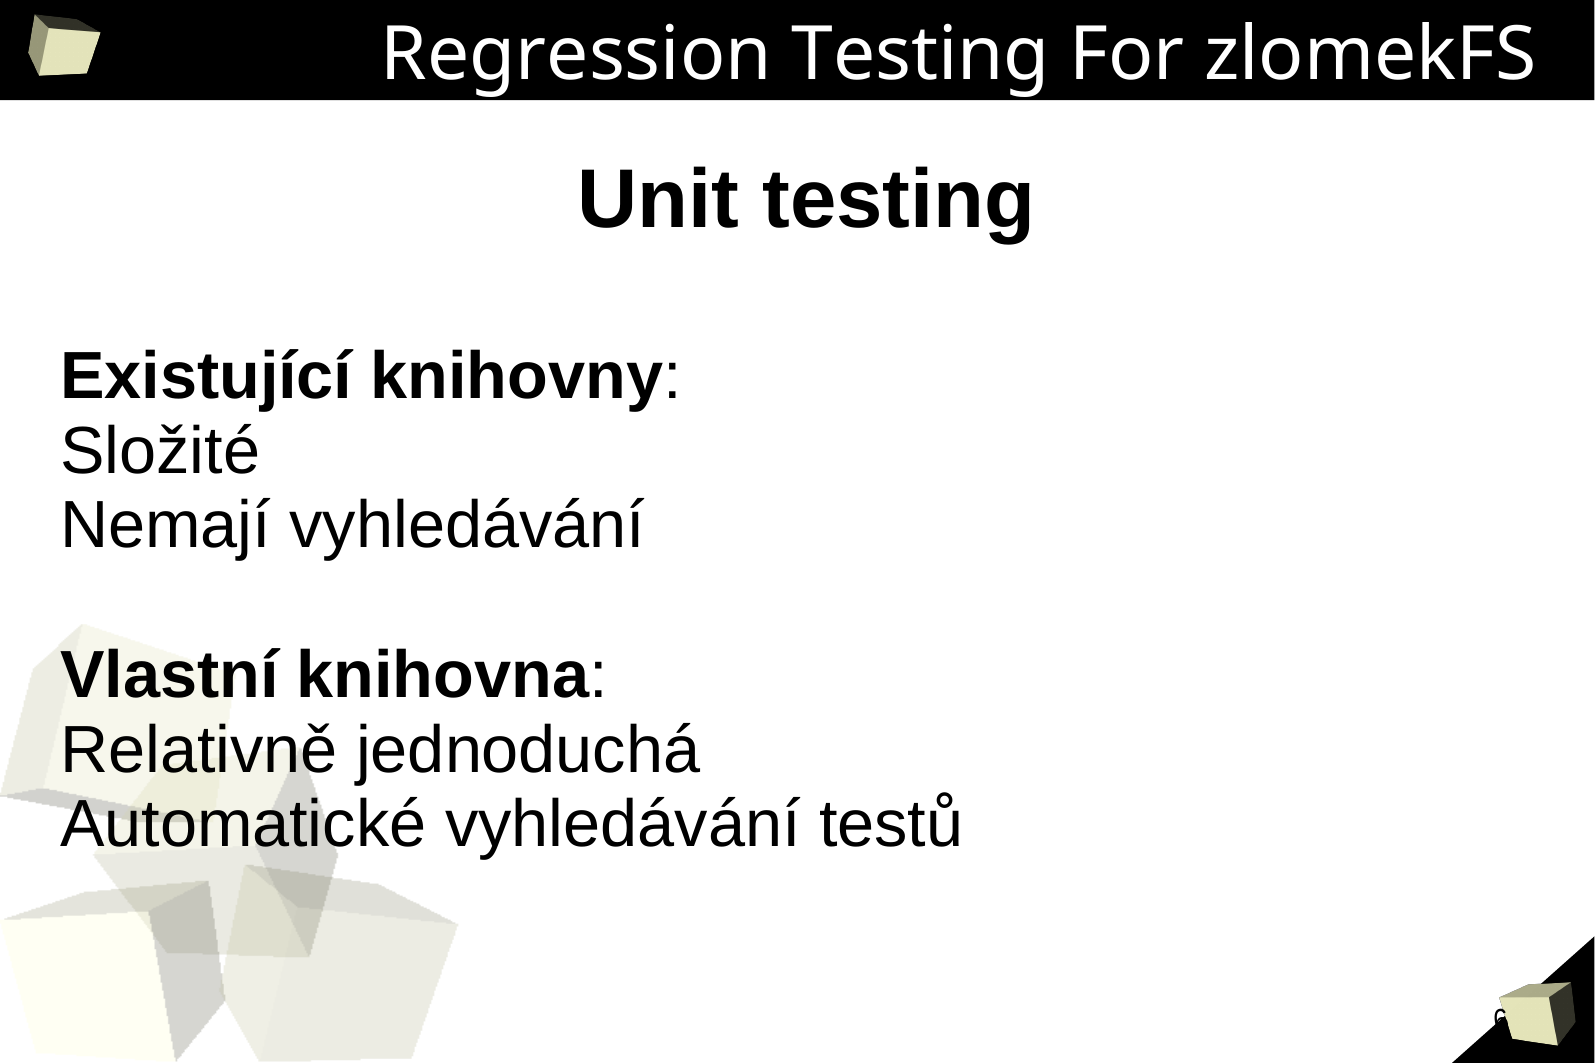

# Regression Testing For zlomekFS
Unit testing
Existující knihovny:
Složité
Nemají vyhledávání
Vlastní knihovna:
Relativně jednoduchá
Automatické vyhledávání testů